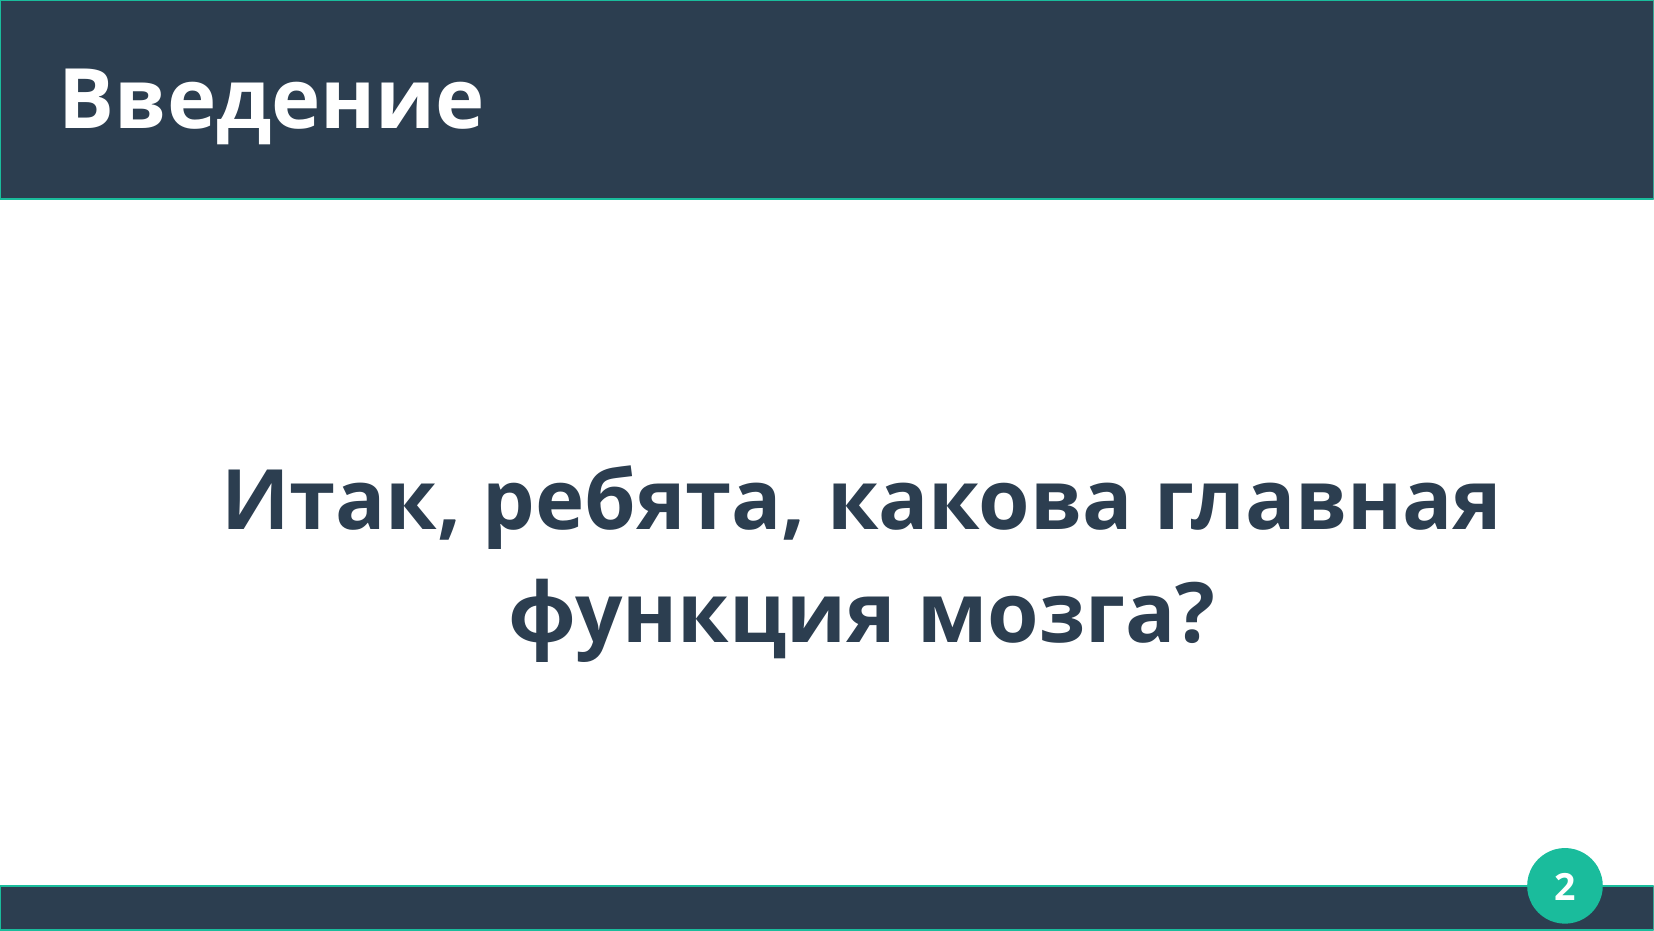

# Введение
Итак, ребята, какова главная функция мозга?
2